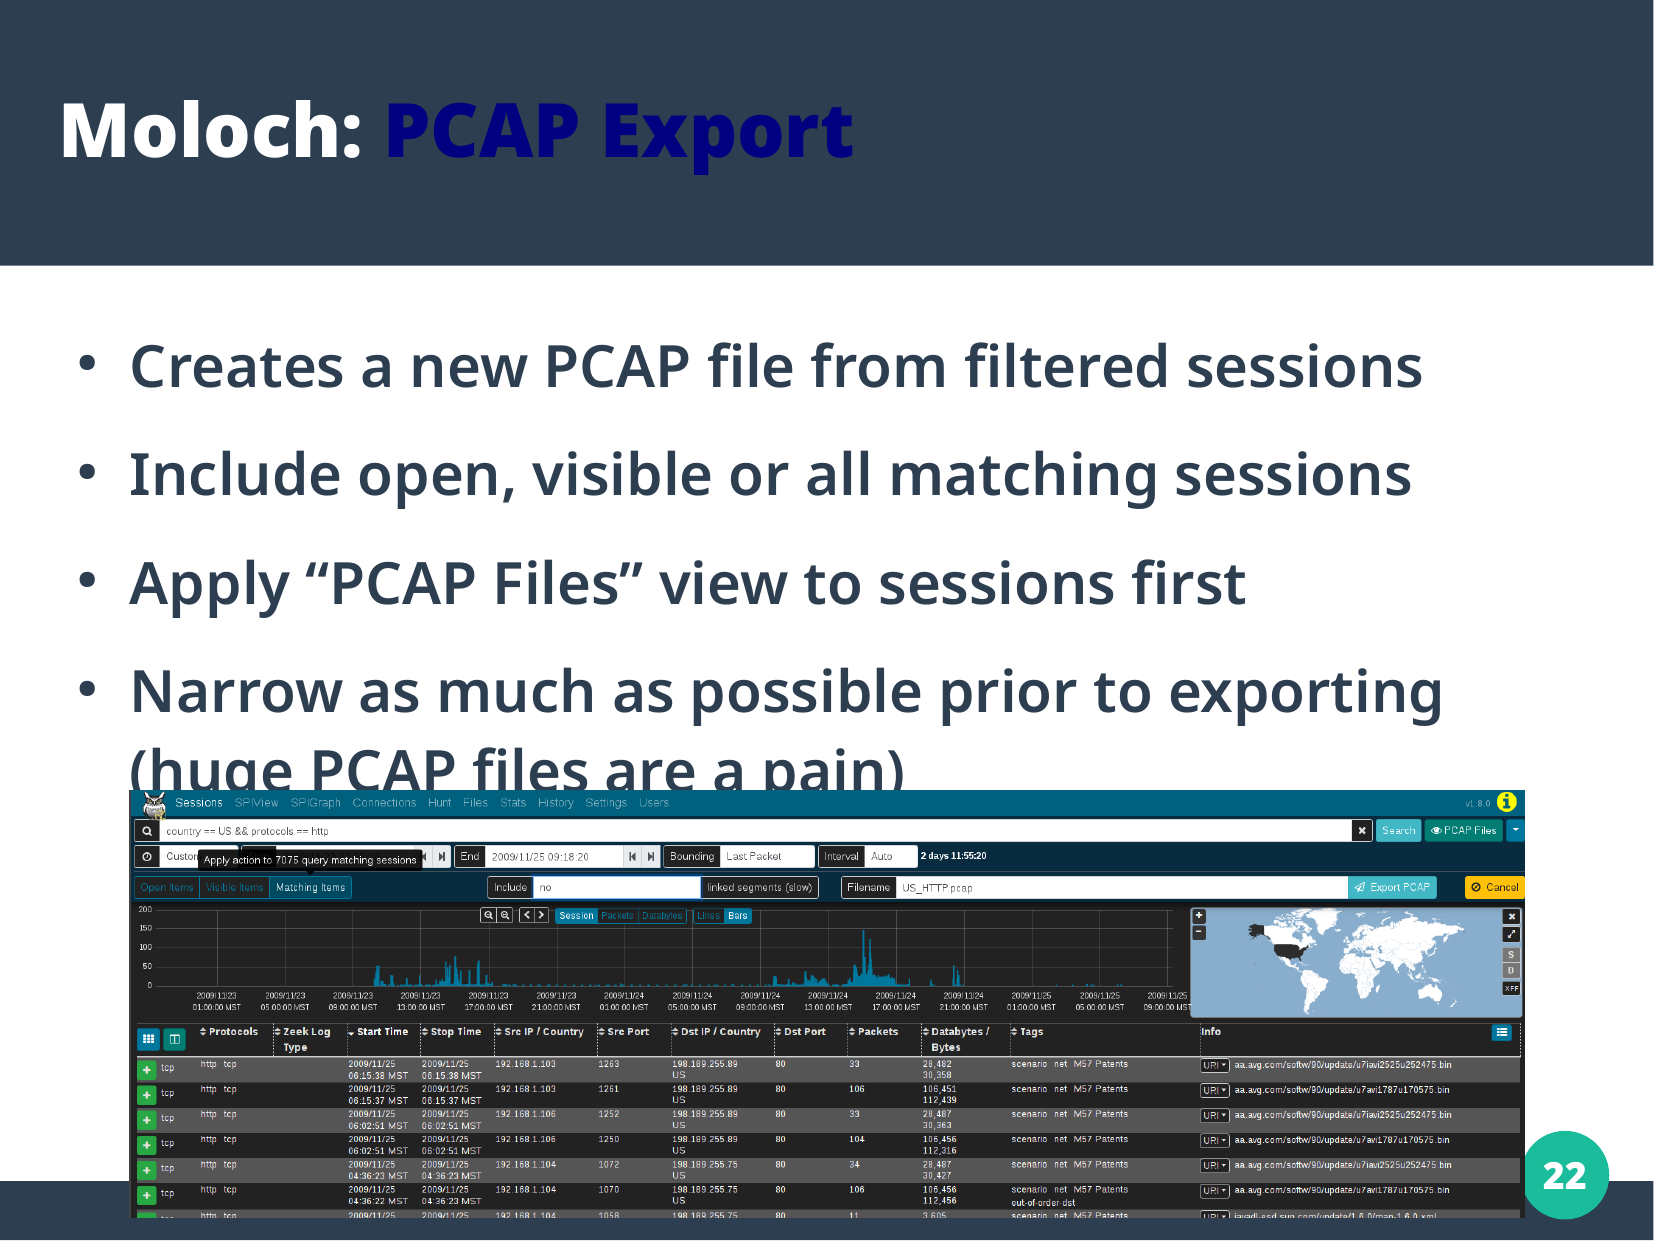

# Moloch: PCAP Export
Creates a new PCAP file from filtered sessions
Include open, visible or all matching sessions
Apply “PCAP Files” view to sessions first
Narrow as much as possible prior to exporting (huge PCAP files are a pain)
22